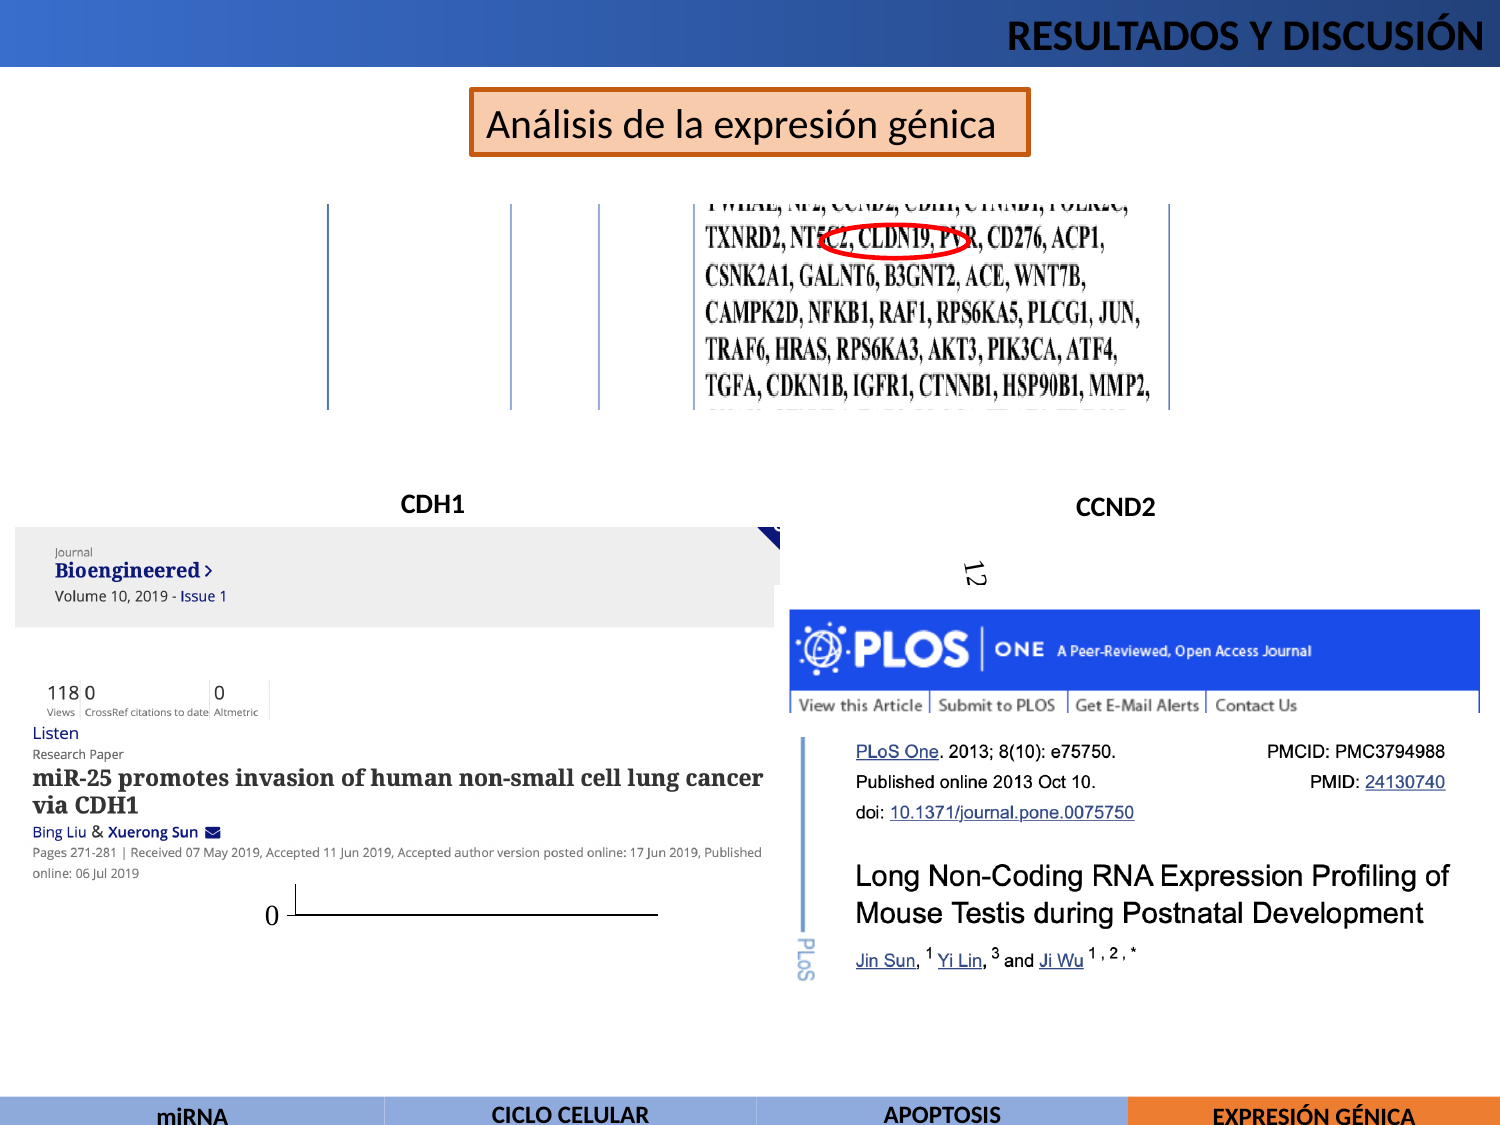

RESULTADOS Y DISCUSIÓN
Análisis de la expresión génica
CDH1
CCND2
### Chart
| Category | |
|---|---|
### Chart
| Category | |
|---|---|
miRNA
CICLO CELULAR
APOPTOSIS
EXPRESIÓN GÉNICA